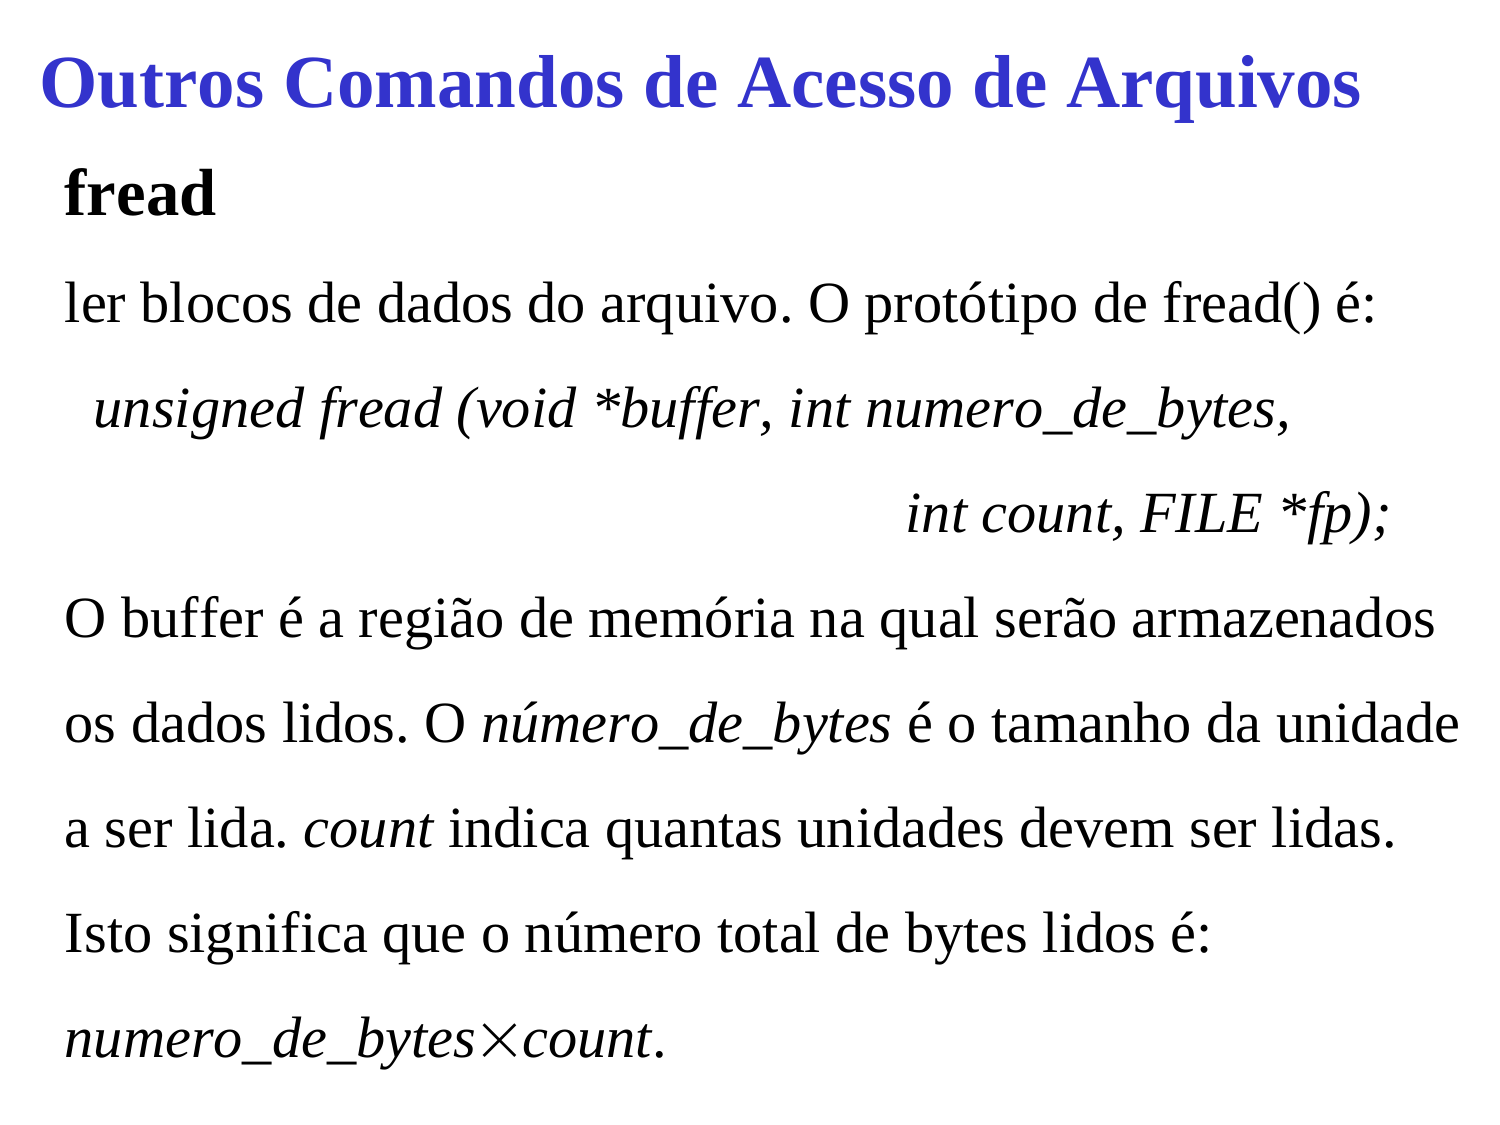

Outros Comandos de Acesso de Arquivos
fread
ler blocos de dados do arquivo. O protótipo de fread() é:
 unsigned fread (void *buffer, int numero_de_bytes,
 int count, FILE *fp);
O buffer é a região de memória na qual serão armazenados
os dados lidos. O número_de_bytes é o tamanho da unidade
a ser lida. count indica quantas unidades devem ser lidas.
Isto significa que o número total de bytes lidos é:
numero_de_bytescount.